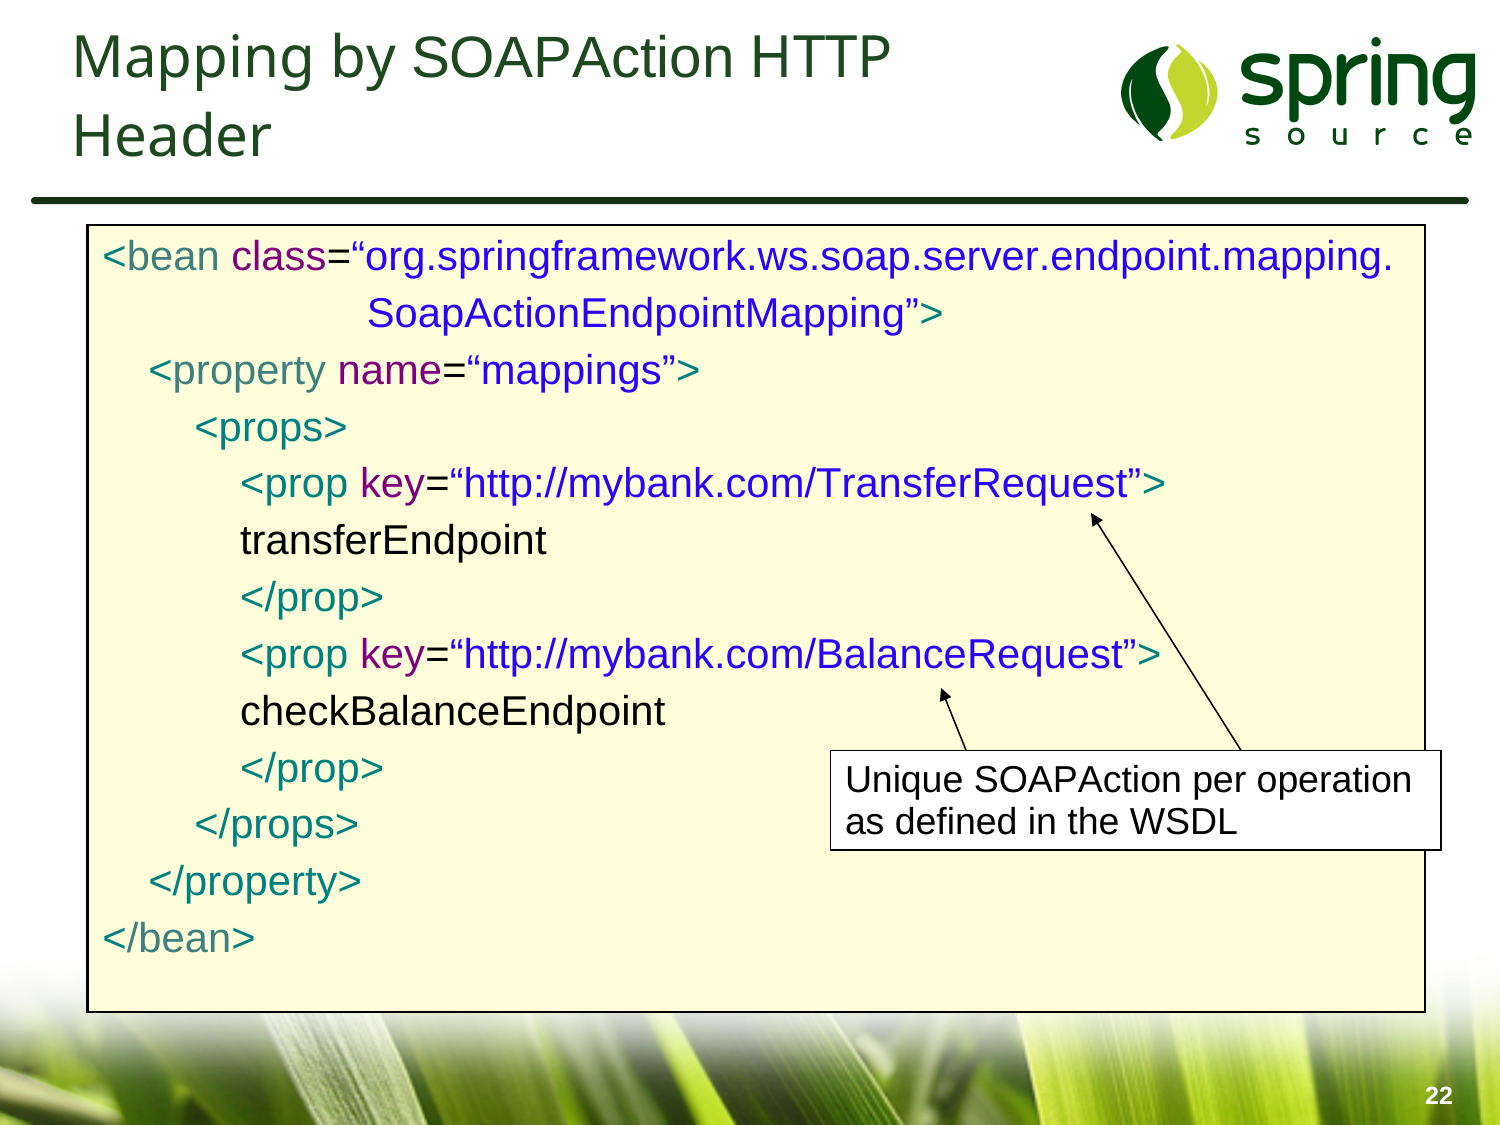

# Mapping by SOAPAction HTTP Header
<bean class=“org.springframework.ws.soap.server.endpoint.mapping.
 SoapActionEndpointMapping”>
 <property name=“mappings”>
 <props>
 <prop key=“http://mybank.com/TransferRequest”>
 transferEndpoint
 </prop>
 <prop key=“http://mybank.com/BalanceRequest”>
 checkBalanceEndpoint
 </prop>
 </props>
 </property>
</bean>
Unique SOAPAction per operation as defined in the WSDL